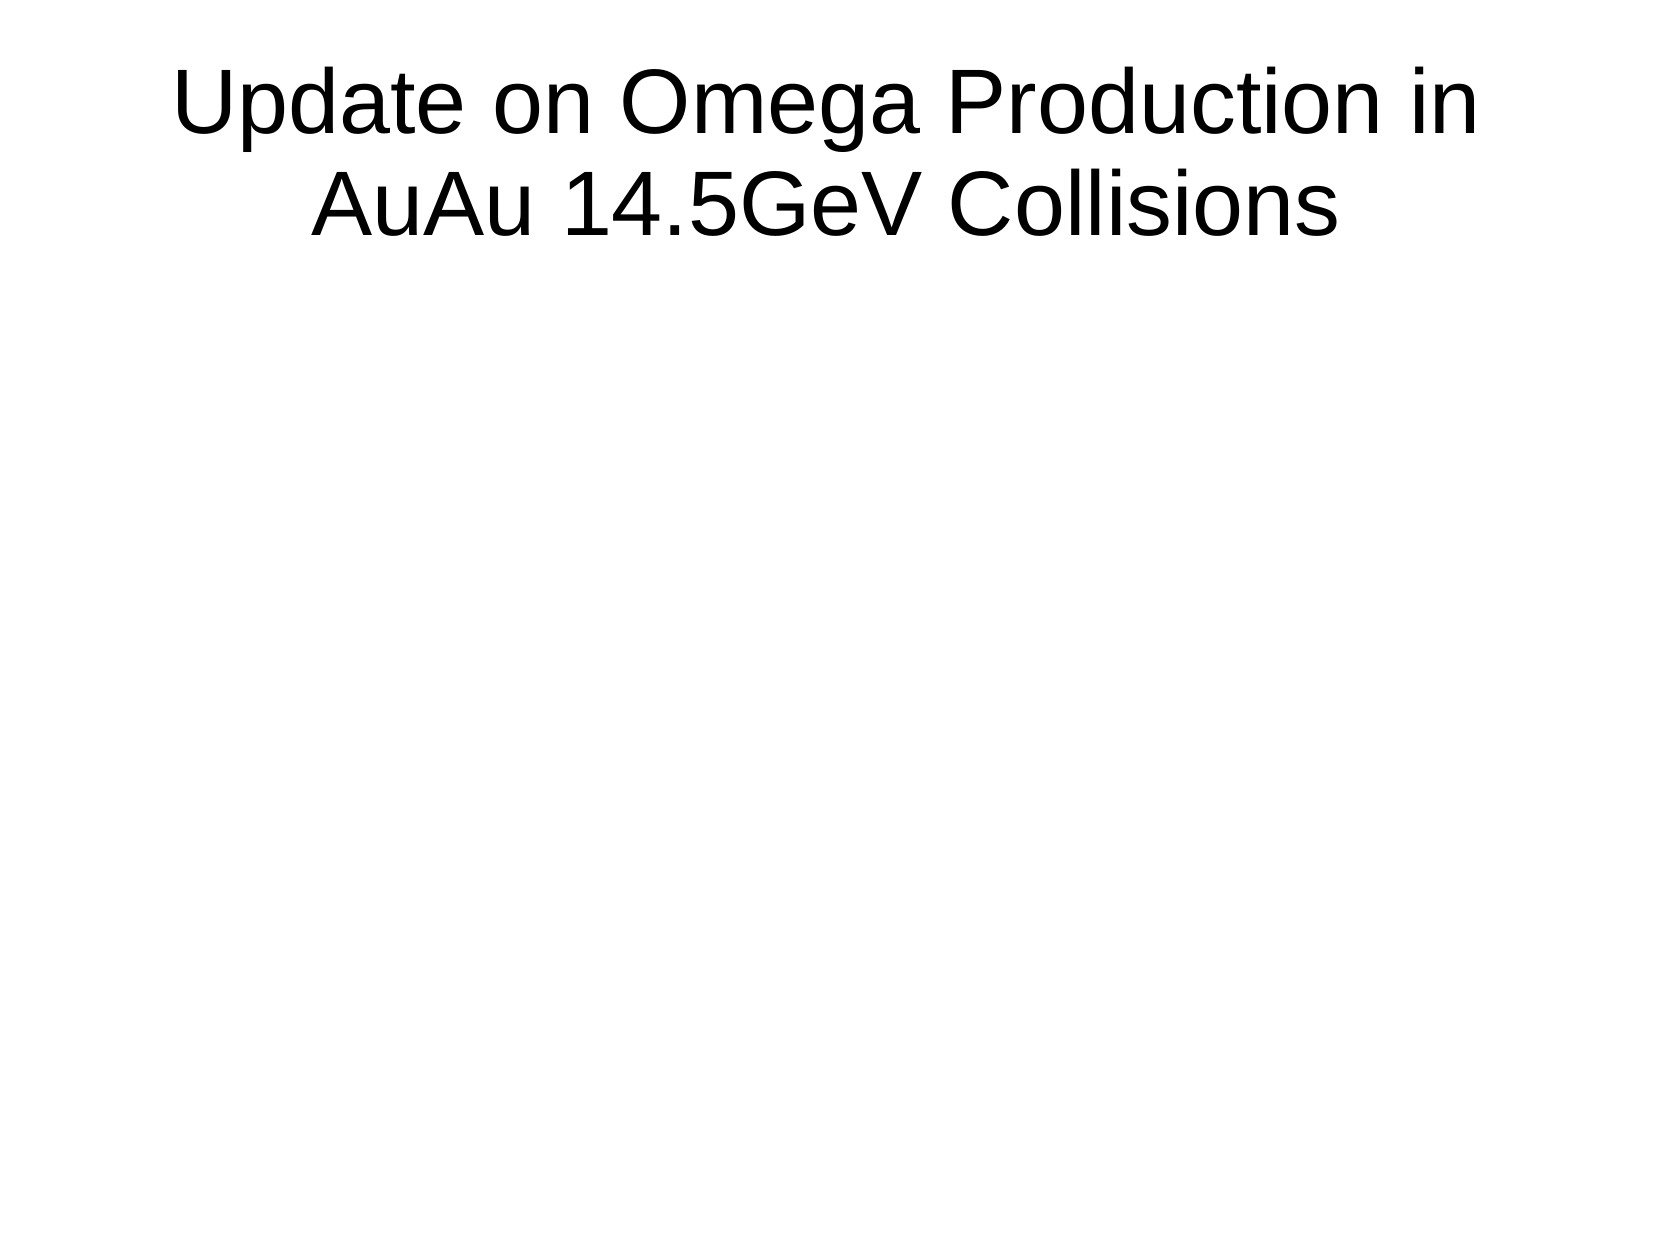

# Update on Omega Production in AuAu 14.5GeV Collisions